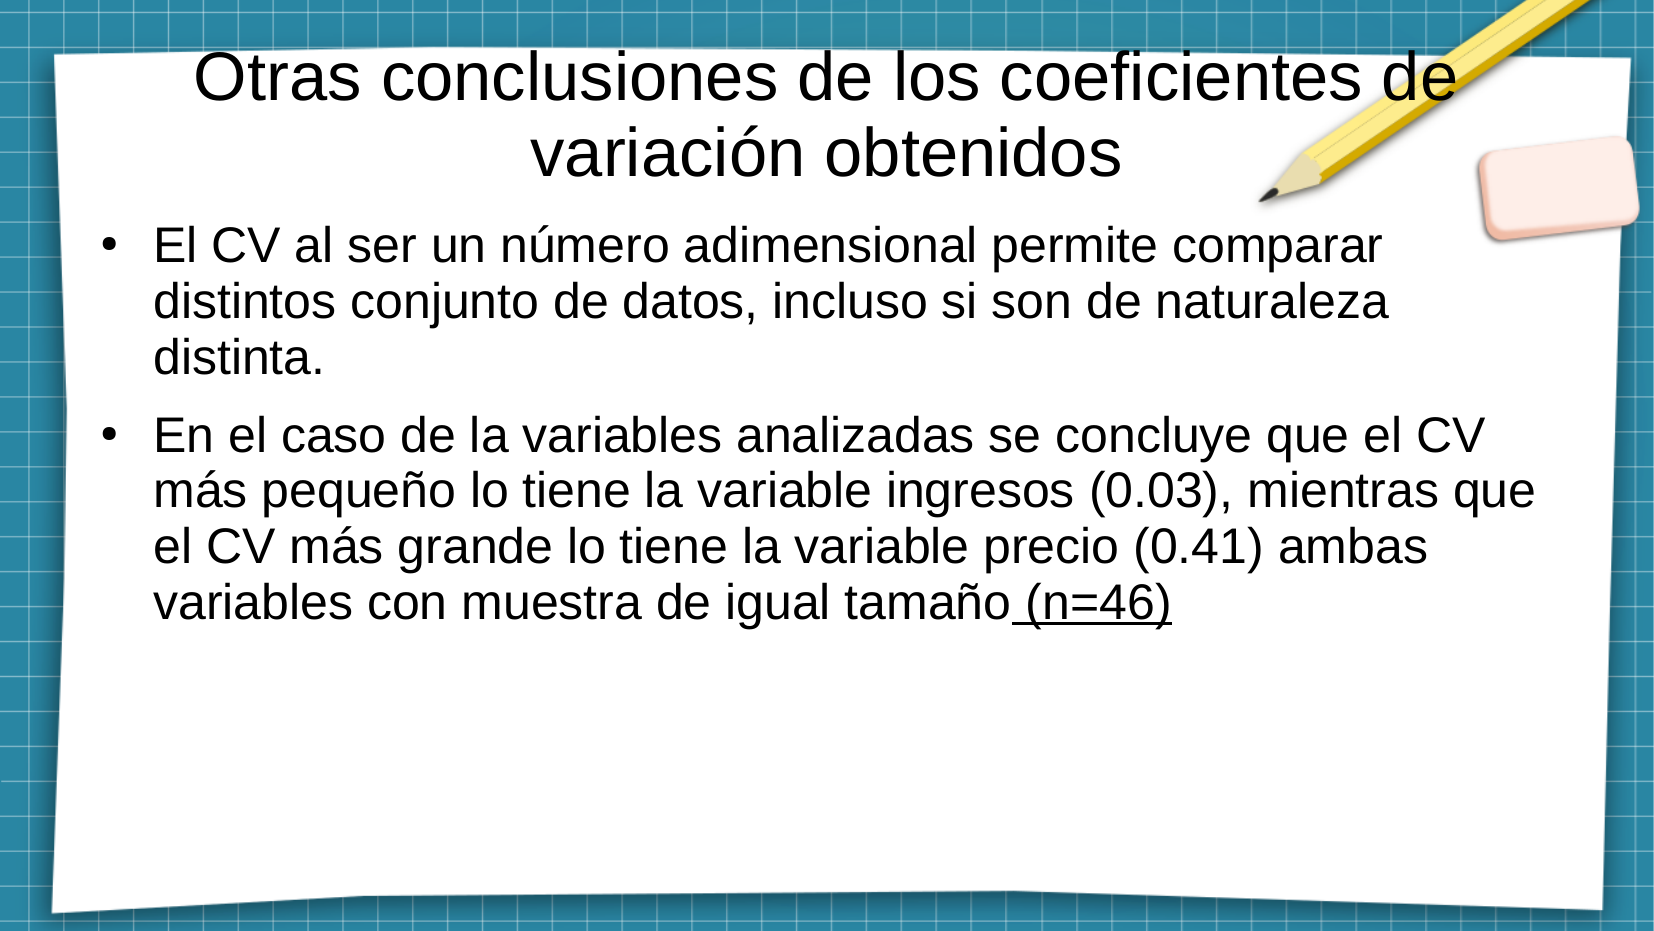

# Otras conclusiones de los coeficientes de variación obtenidos
El CV al ser un número adimensional permite comparar distintos conjunto de datos, incluso si son de naturaleza distinta.
En el caso de la variables analizadas se concluye que el CV más pequeño lo tiene la variable ingresos (0.03), mientras que el CV más grande lo tiene la variable precio (0.41) ambas variables con muestra de igual tamaño (n=46)